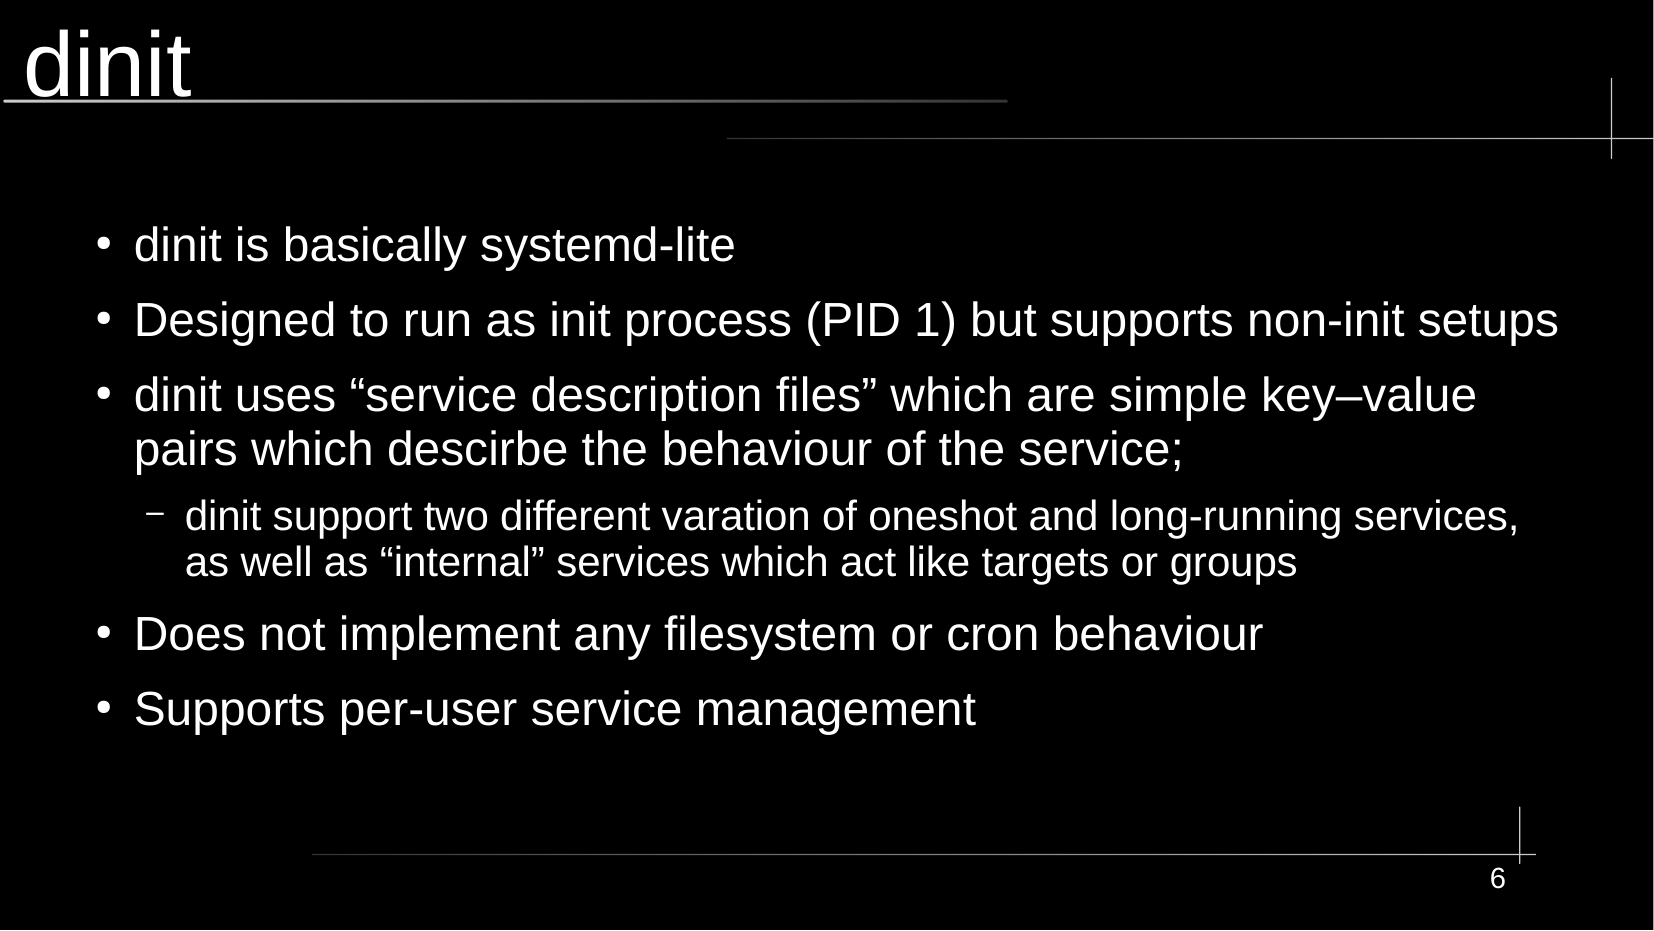

# dinit
dinit is basically systemd-lite
Designed to run as init process (PID 1) but supports non-init setups
dinit uses “service description files” which are simple key–value pairs which descirbe the behaviour of the service;
dinit support two different varation of oneshot and long-running services, as well as “internal” services which act like targets or groups
Does not implement any filesystem or cron behaviour
Supports per-user service management
6